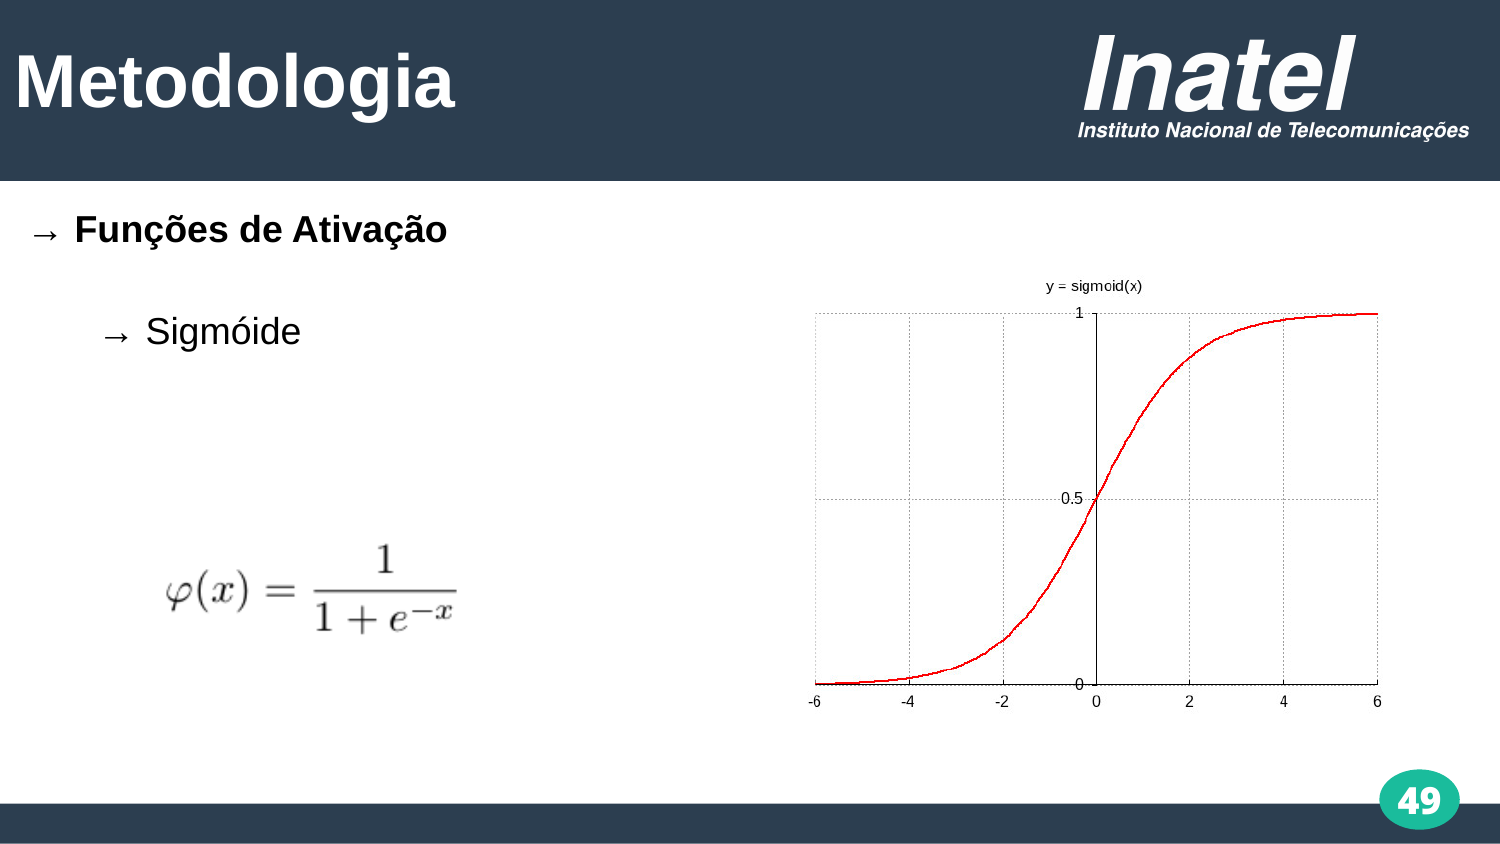

Metodologia
→ Funções de Ativação
→ Sigmóide
49